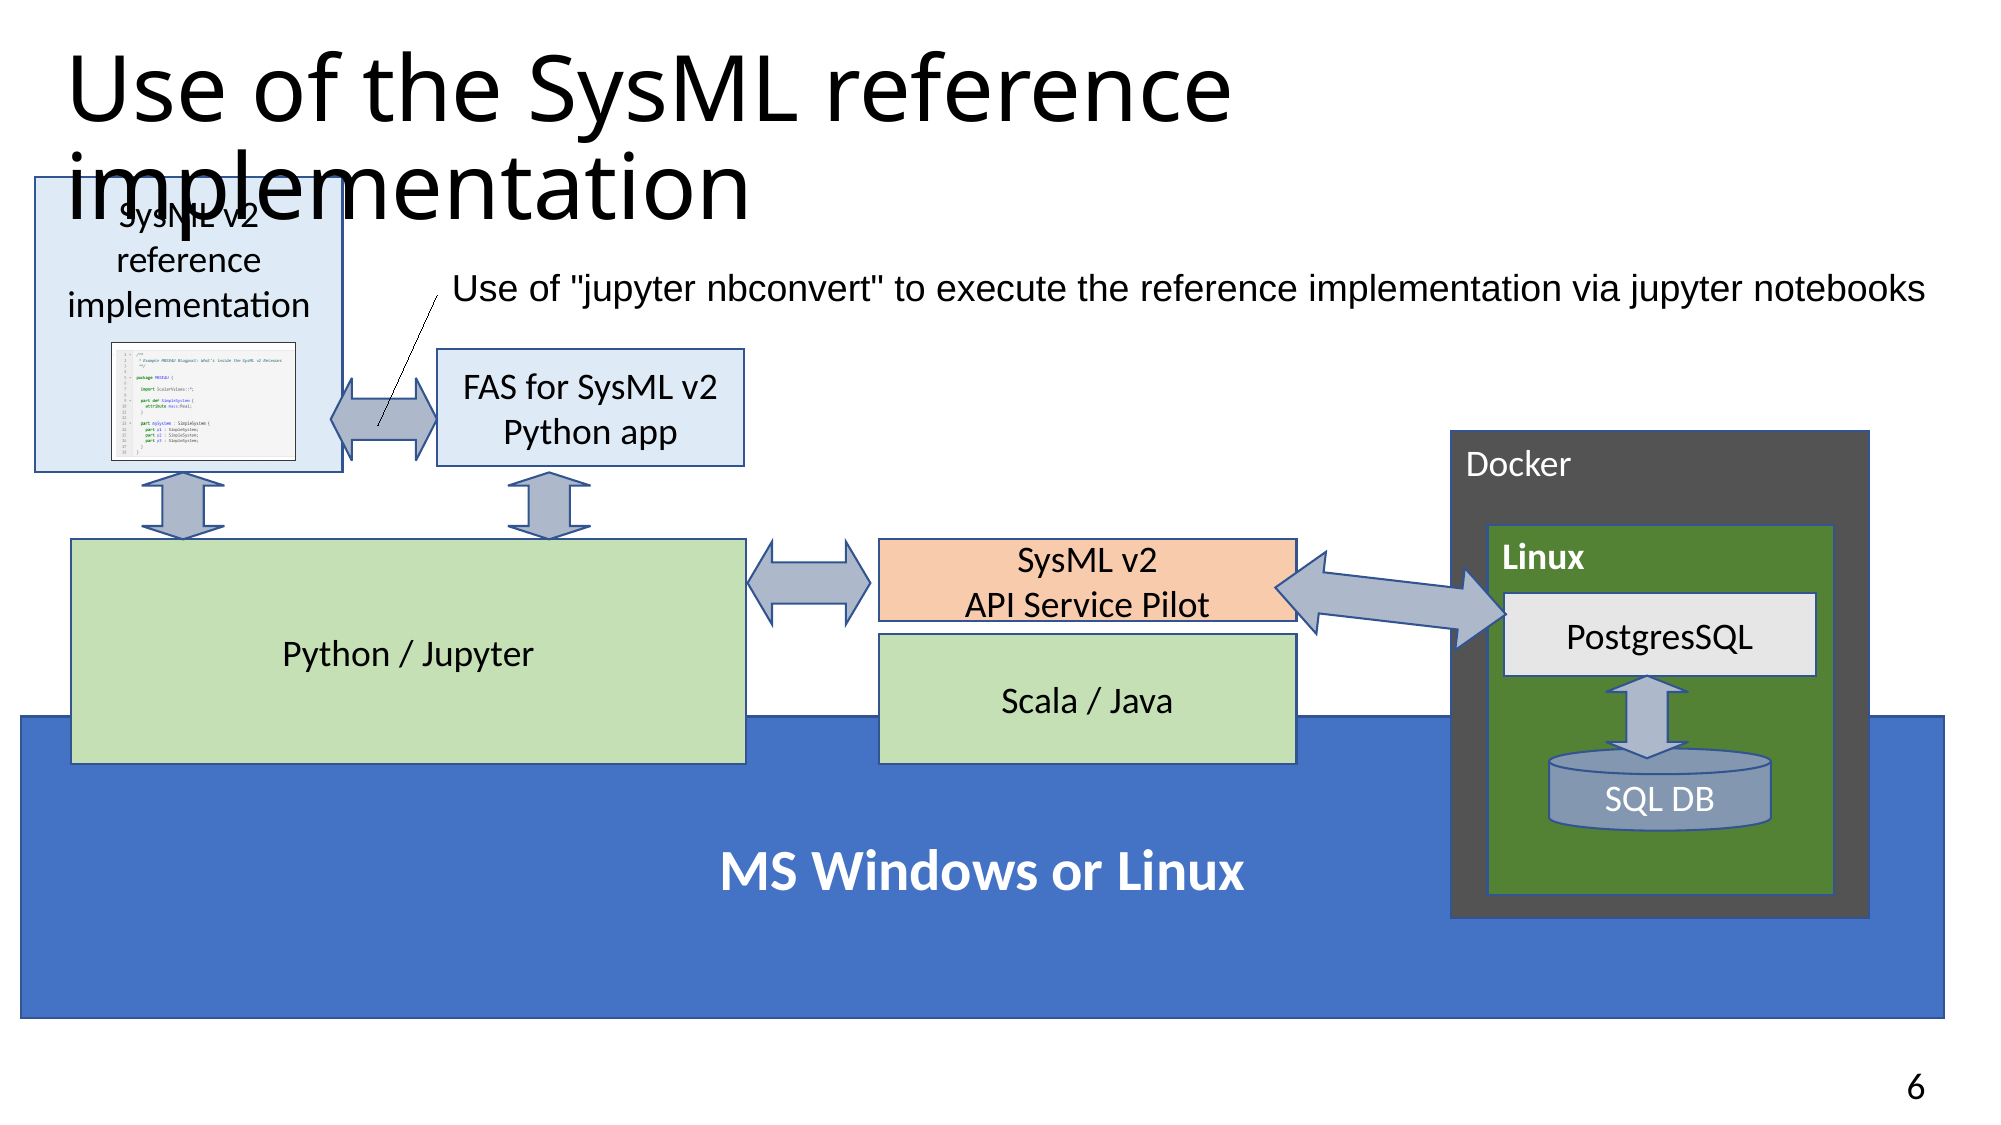

# Use of the SysML reference implementation
SysML v2
reference implementation
Use of "jupyter nbconvert" to execute the reference implementation via jupyter notebooks
FAS for SysML v2
Python app
Docker
Linux
SysML v2
API Service Pilot
Python / Jupyter
PostgresSQL
Scala / Java
MS Windows or Linux
SQL DB